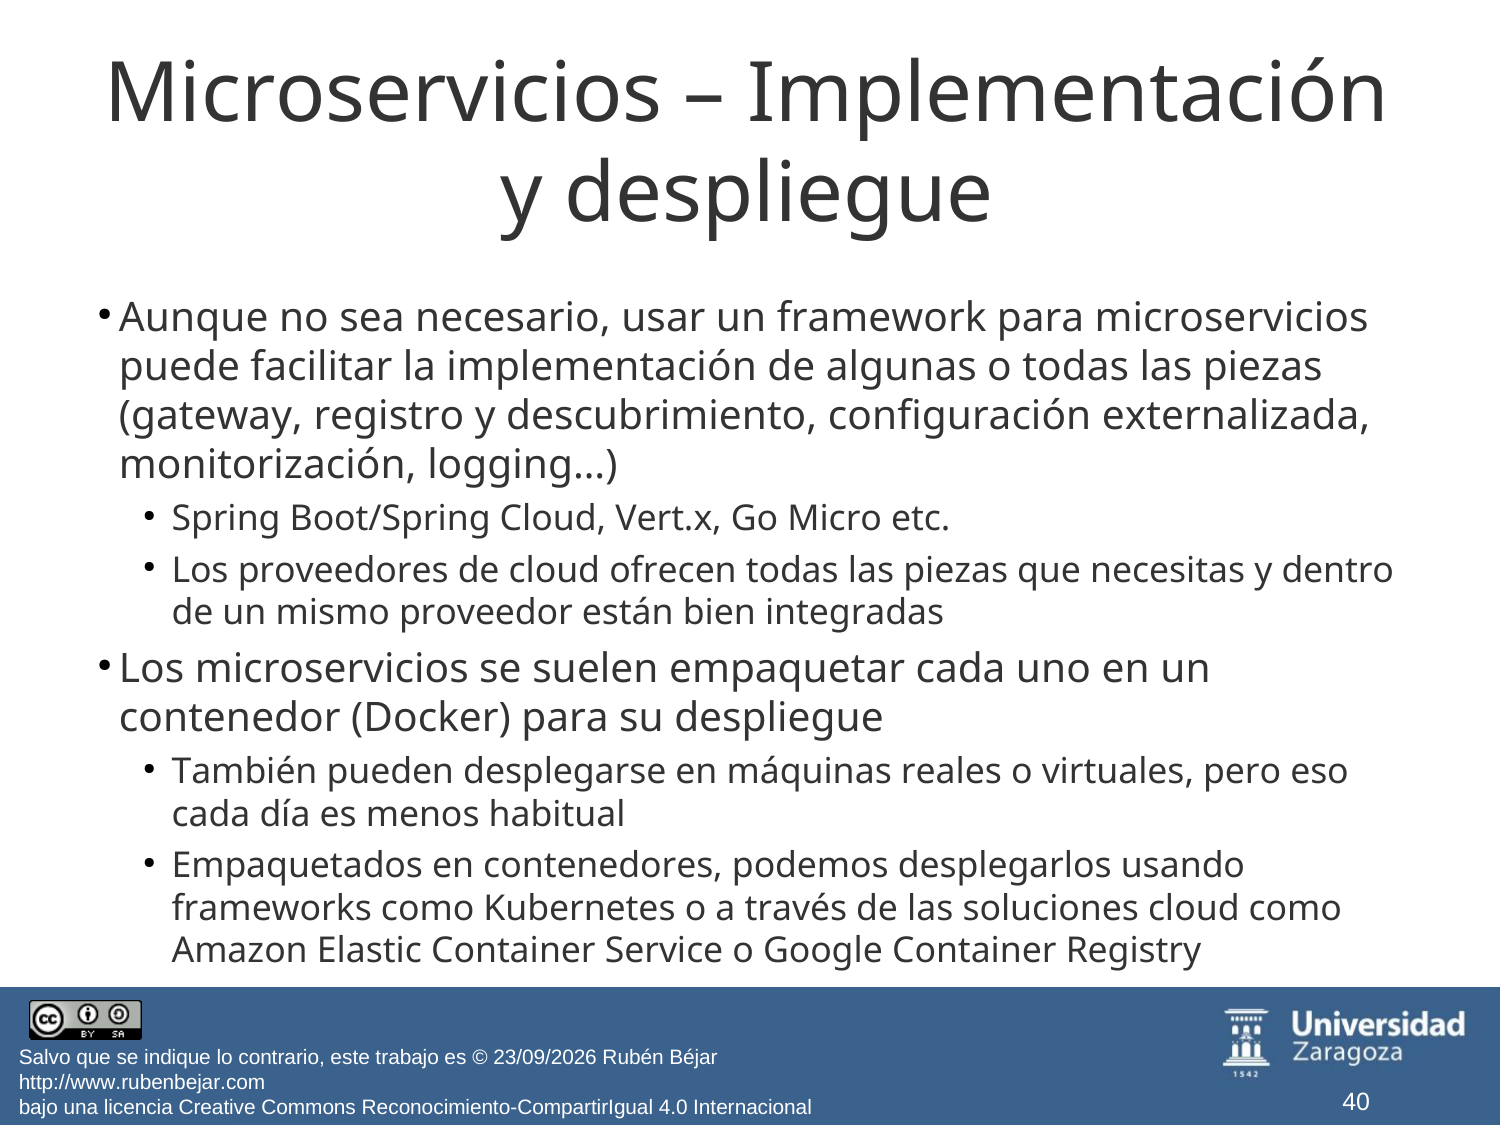

# Microservicios – Implementación y despliegue
Aunque no sea necesario, usar un framework para microservicios puede facilitar la implementación de algunas o todas las piezas (gateway, registro y descubrimiento, configuración externalizada, monitorización, logging…)
Spring Boot/Spring Cloud, Vert.x, Go Micro etc.
Los proveedores de cloud ofrecen todas las piezas que necesitas y dentro de un mismo proveedor están bien integradas
Los microservicios se suelen empaquetar cada uno en un contenedor (Docker) para su despliegue
También pueden desplegarse en máquinas reales o virtuales, pero eso cada día es menos habitual
Empaquetados en contenedores, podemos desplegarlos usando frameworks como Kubernetes o a través de las soluciones cloud como Amazon Elastic Container Service o Google Container Registry